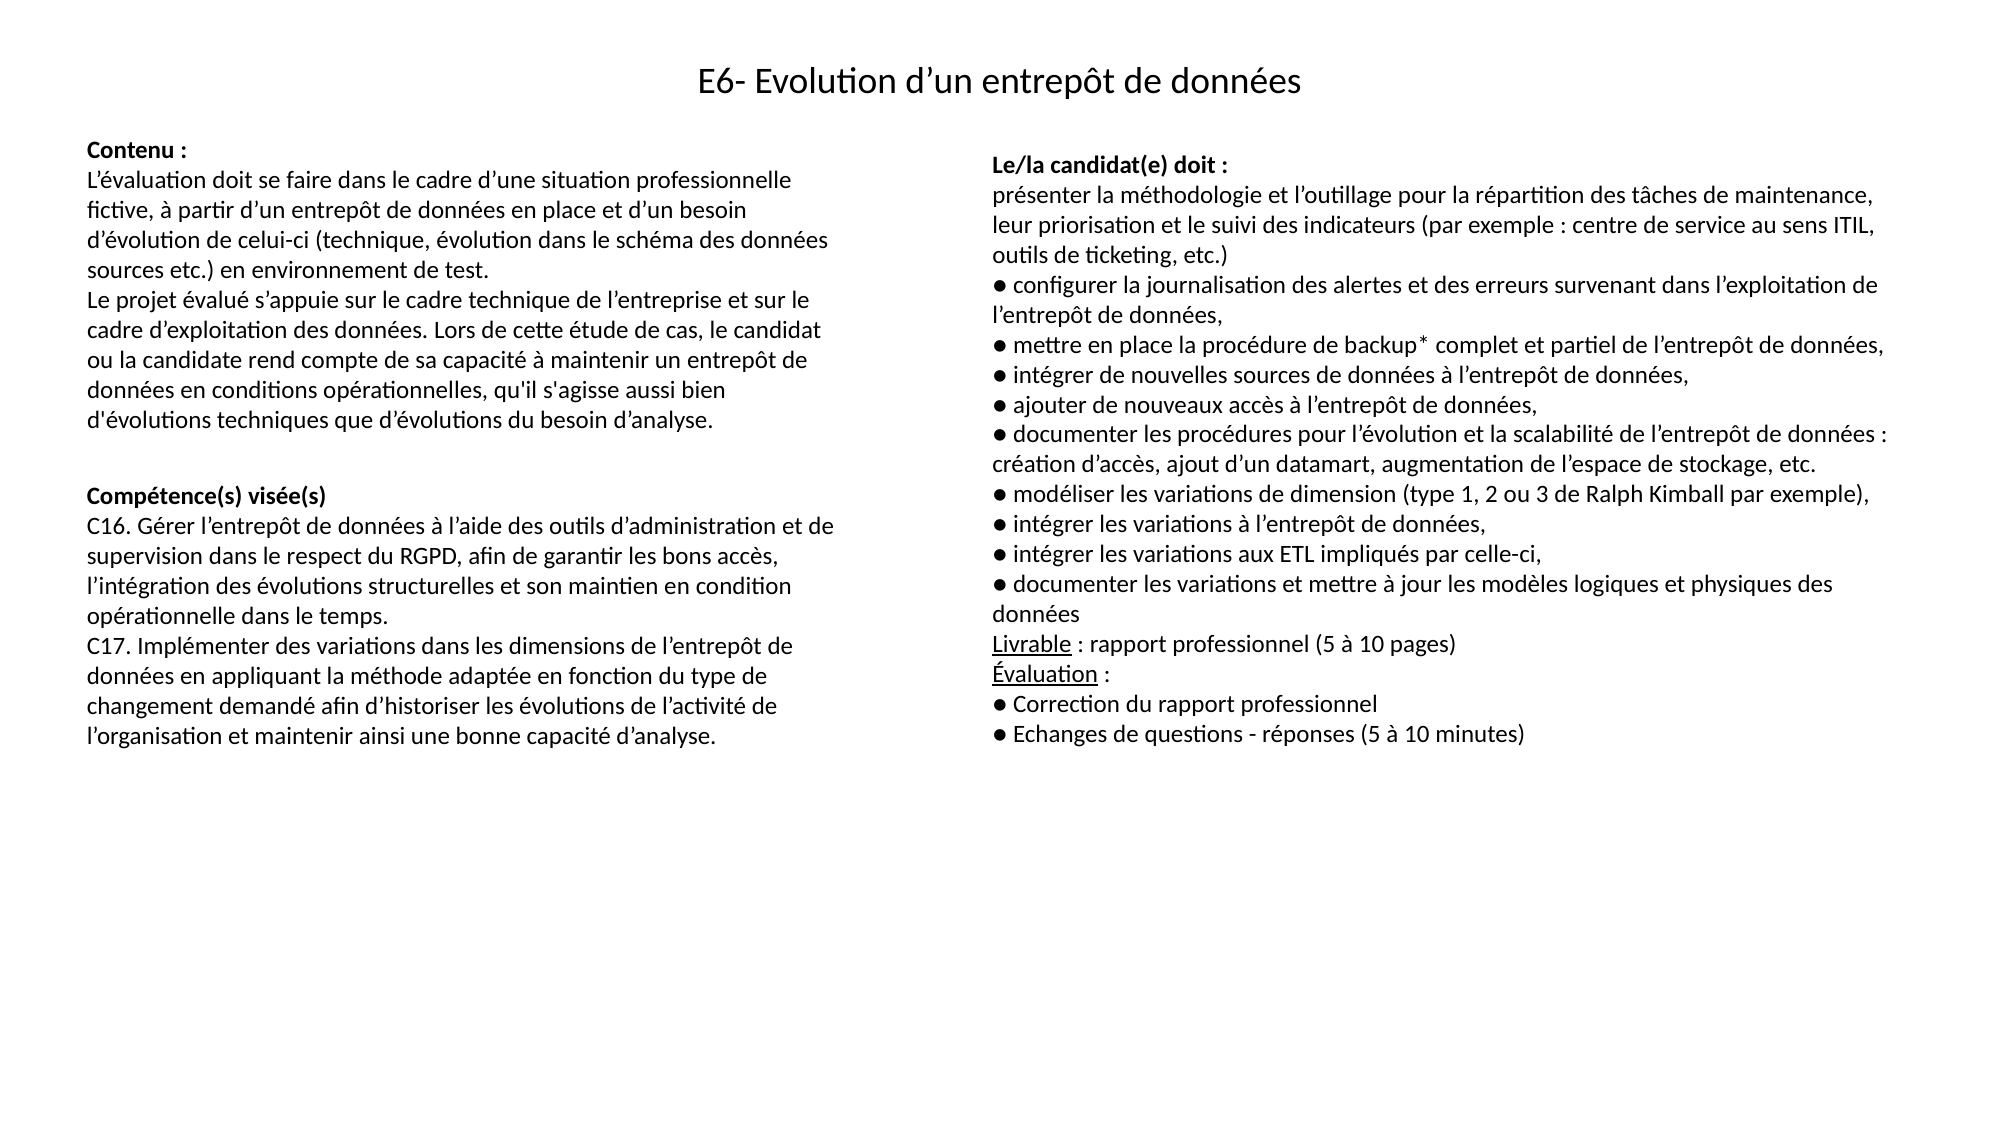

E6- Evolution d’un entrepôt de données
Contenu :
L’évaluation doit se faire dans le cadre d’une situation professionnelle fictive, à partir d’un entrepôt de données en place et d’un besoin d’évolution de celui-ci (technique, évolution dans le schéma des données sources etc.) en environnement de test.
Le projet évalué s’appuie sur le cadre technique de l’entreprise et sur le cadre d’exploitation des données. Lors de cette étude de cas, le candidat ou la candidate rend compte de sa capacité à maintenir un entrepôt de données en conditions opérationnelles, qu'il s'agisse aussi bien d'évolutions techniques que d’évolutions du besoin d’analyse.
Le/la candidat(e) doit :
présenter la méthodologie et l’outillage pour la répartition des tâches de maintenance, leur priorisation et le suivi des indicateurs (par exemple : centre de service au sens ITIL, outils de ticketing, etc.)
● configurer la journalisation des alertes et des erreurs survenant dans l’exploitation de l’entrepôt de données,
● mettre en place la procédure de backup* complet et partiel de l’entrepôt de données,
● intégrer de nouvelles sources de données à l’entrepôt de données,
● ajouter de nouveaux accès à l’entrepôt de données,
● documenter les procédures pour l’évolution et la scalabilité de l’entrepôt de données : création d’accès, ajout d’un datamart, augmentation de l’espace de stockage, etc.
● modéliser les variations de dimension (type 1, 2 ou 3 de Ralph Kimball par exemple),
● intégrer les variations à l’entrepôt de données,
● intégrer les variations aux ETL impliqués par celle-ci,
● documenter les variations et mettre à jour les modèles logiques et physiques des données
Livrable : rapport professionnel (5 à 10 pages)
Évaluation :
● Correction du rapport professionnel
● Echanges de questions - réponses (5 à 10 minutes)
Compétence(s) visée(s)
C16. Gérer l’entrepôt de données à l’aide des outils d’administration et de supervision dans le respect du RGPD, afin de garantir les bons accès, l’intégration des évolutions structurelles et son maintien en condition opérationnelle dans le temps.
C17. Implémenter des variations dans les dimensions de l’entrepôt de données en appliquant la méthode adaptée en fonction du type de changement demandé afin d’historiser les évolutions de l’activité de l’organisation et maintenir ainsi une bonne capacité d’analyse.